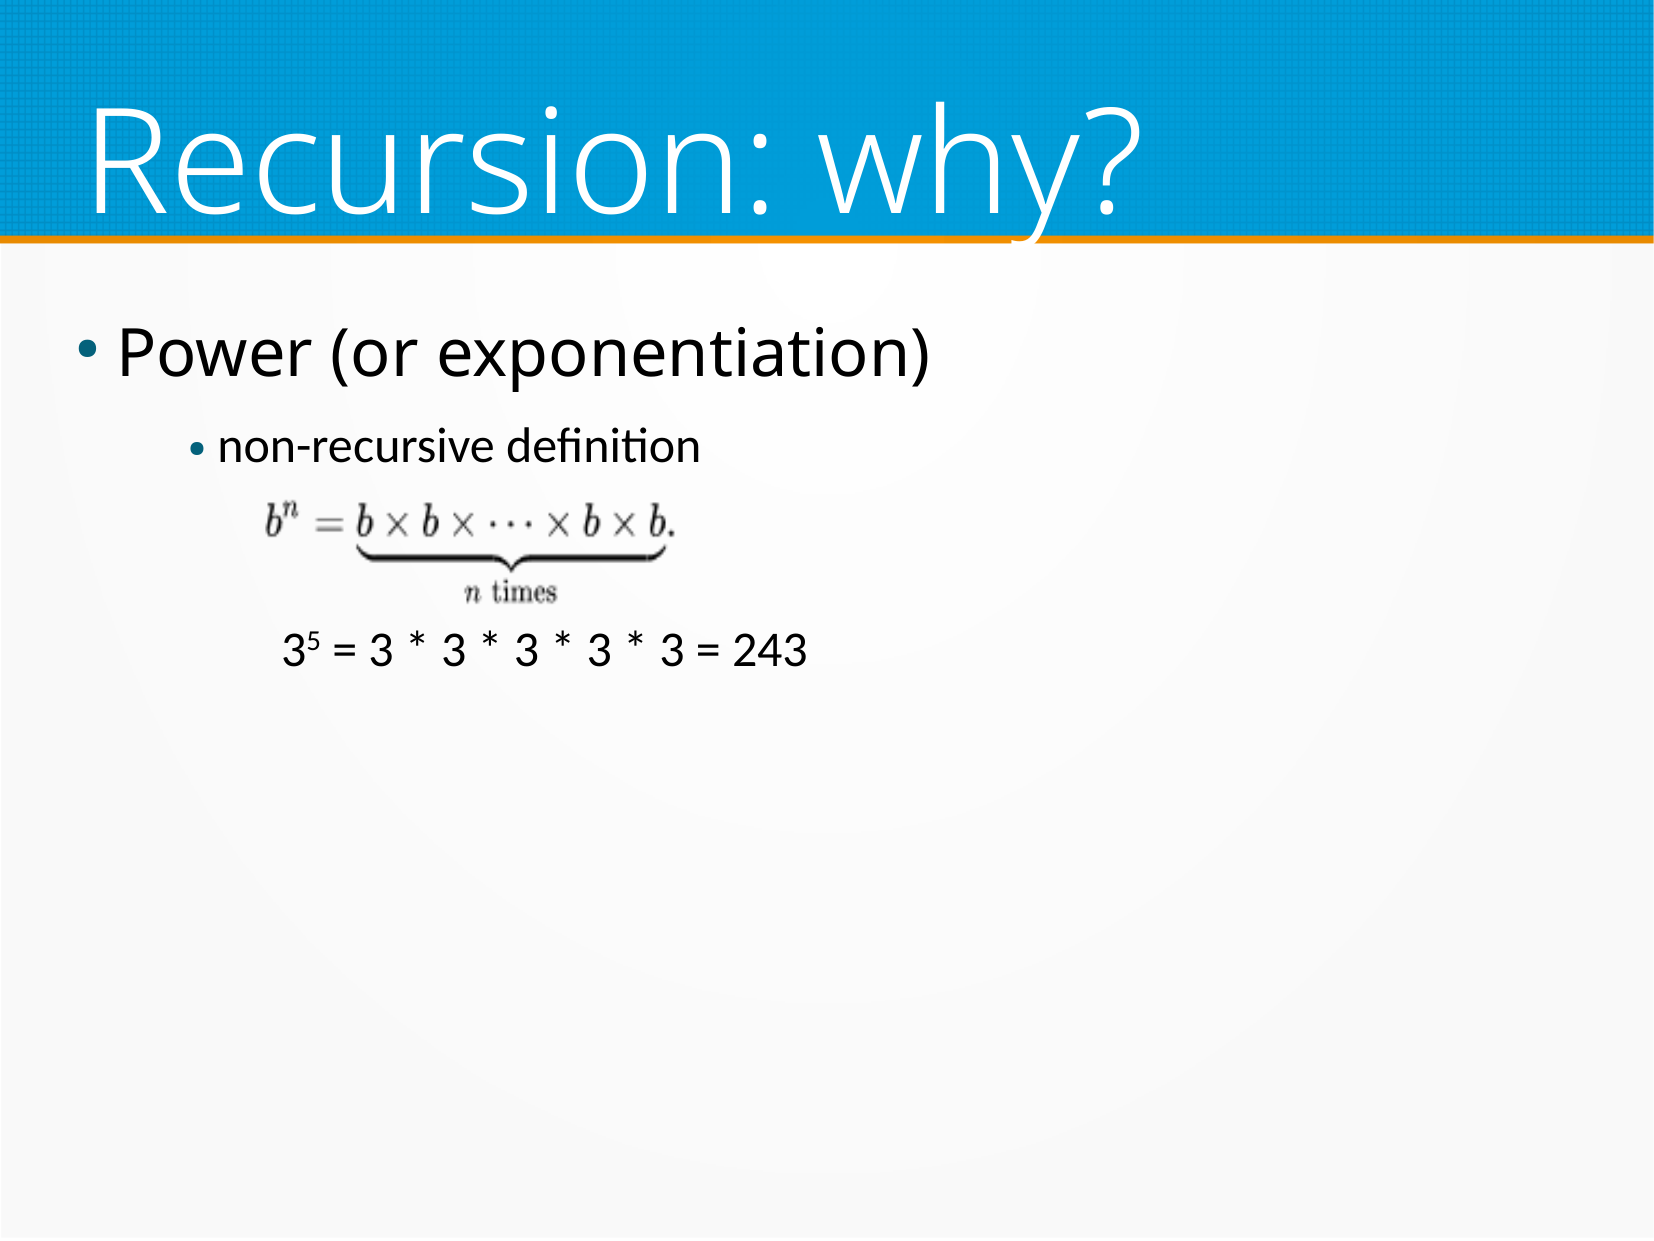

# Recursion: why?
 Power (or exponentiation)
 non-recursive definition
35 = 3 * 3 * 3 * 3 * 3 = 243